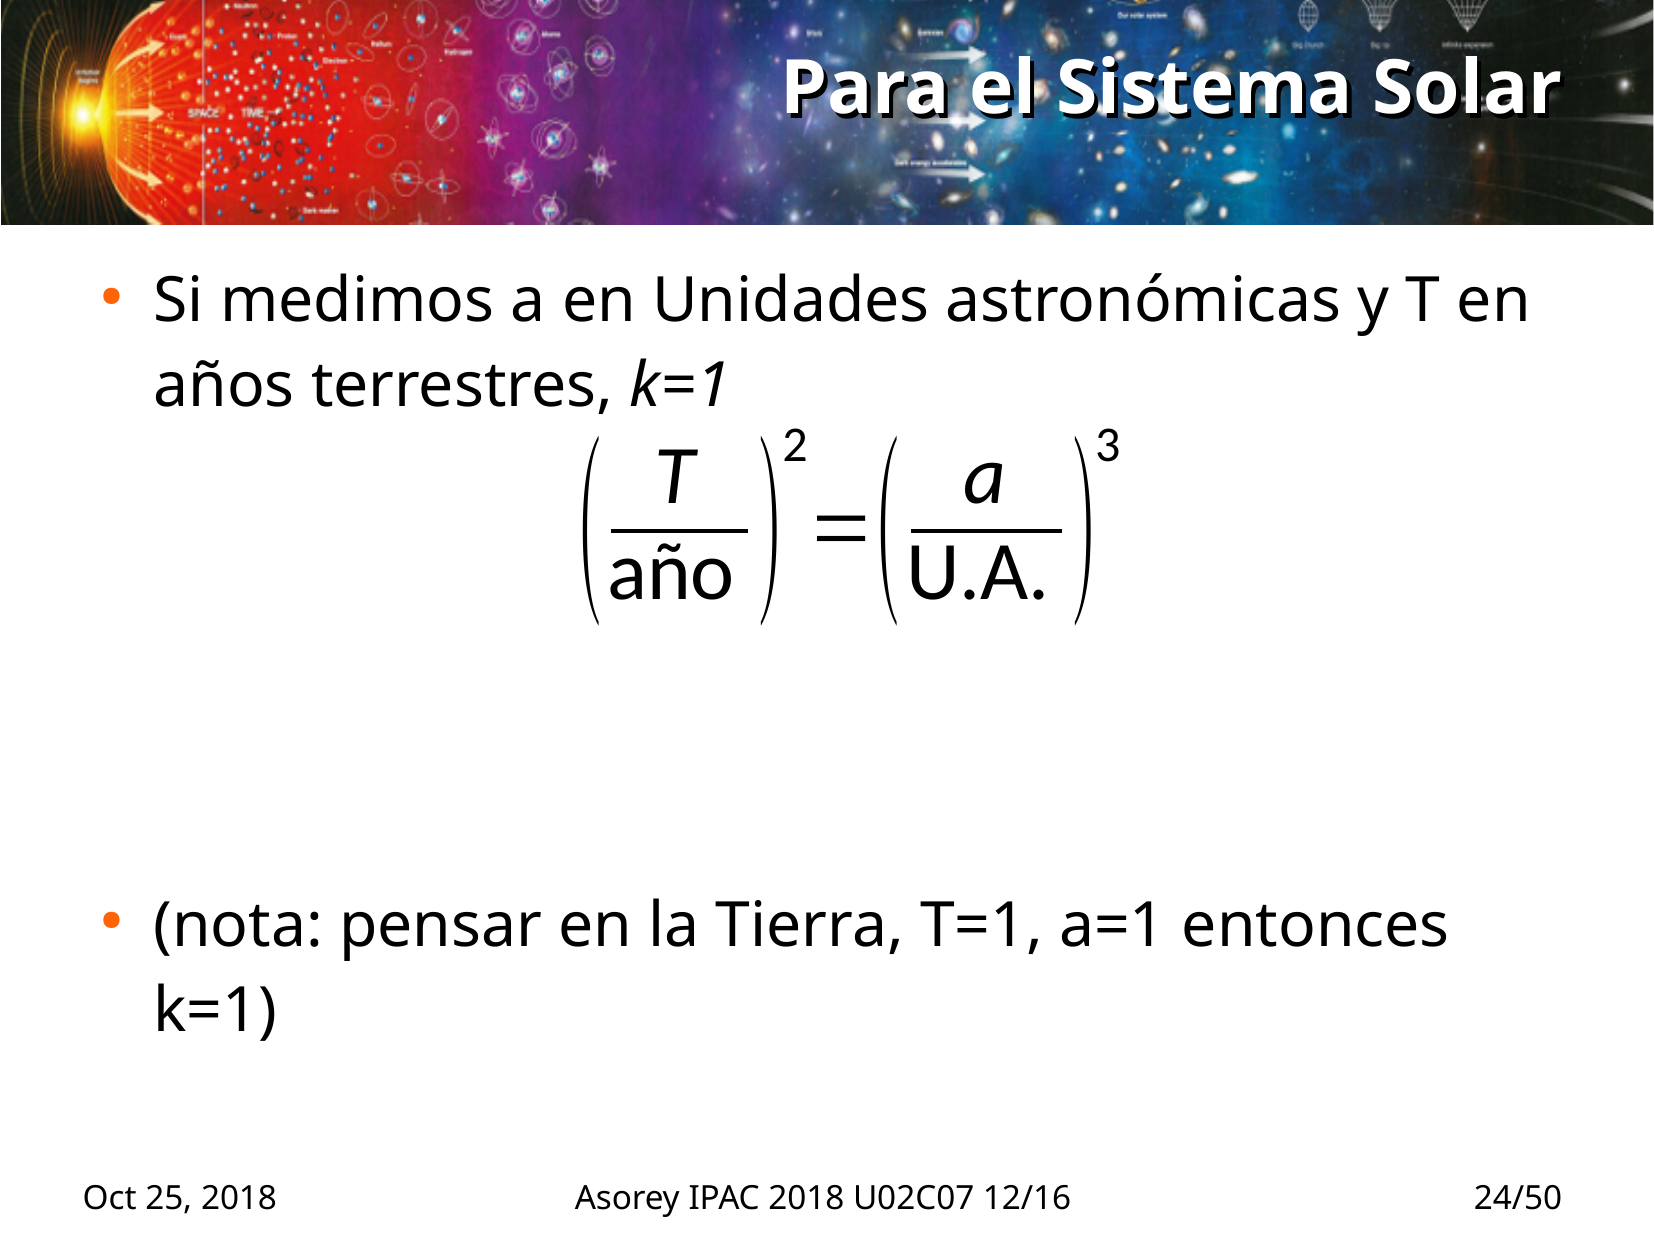

# Para el Sistema Solar
Si medimos a en Unidades astronómicas y T en años terrestres, k=1
(nota: pensar en la Tierra, T=1, a=1 entonces k=1)
Oct 25, 2018
Asorey IPAC 2018 U02C07 12/16
24